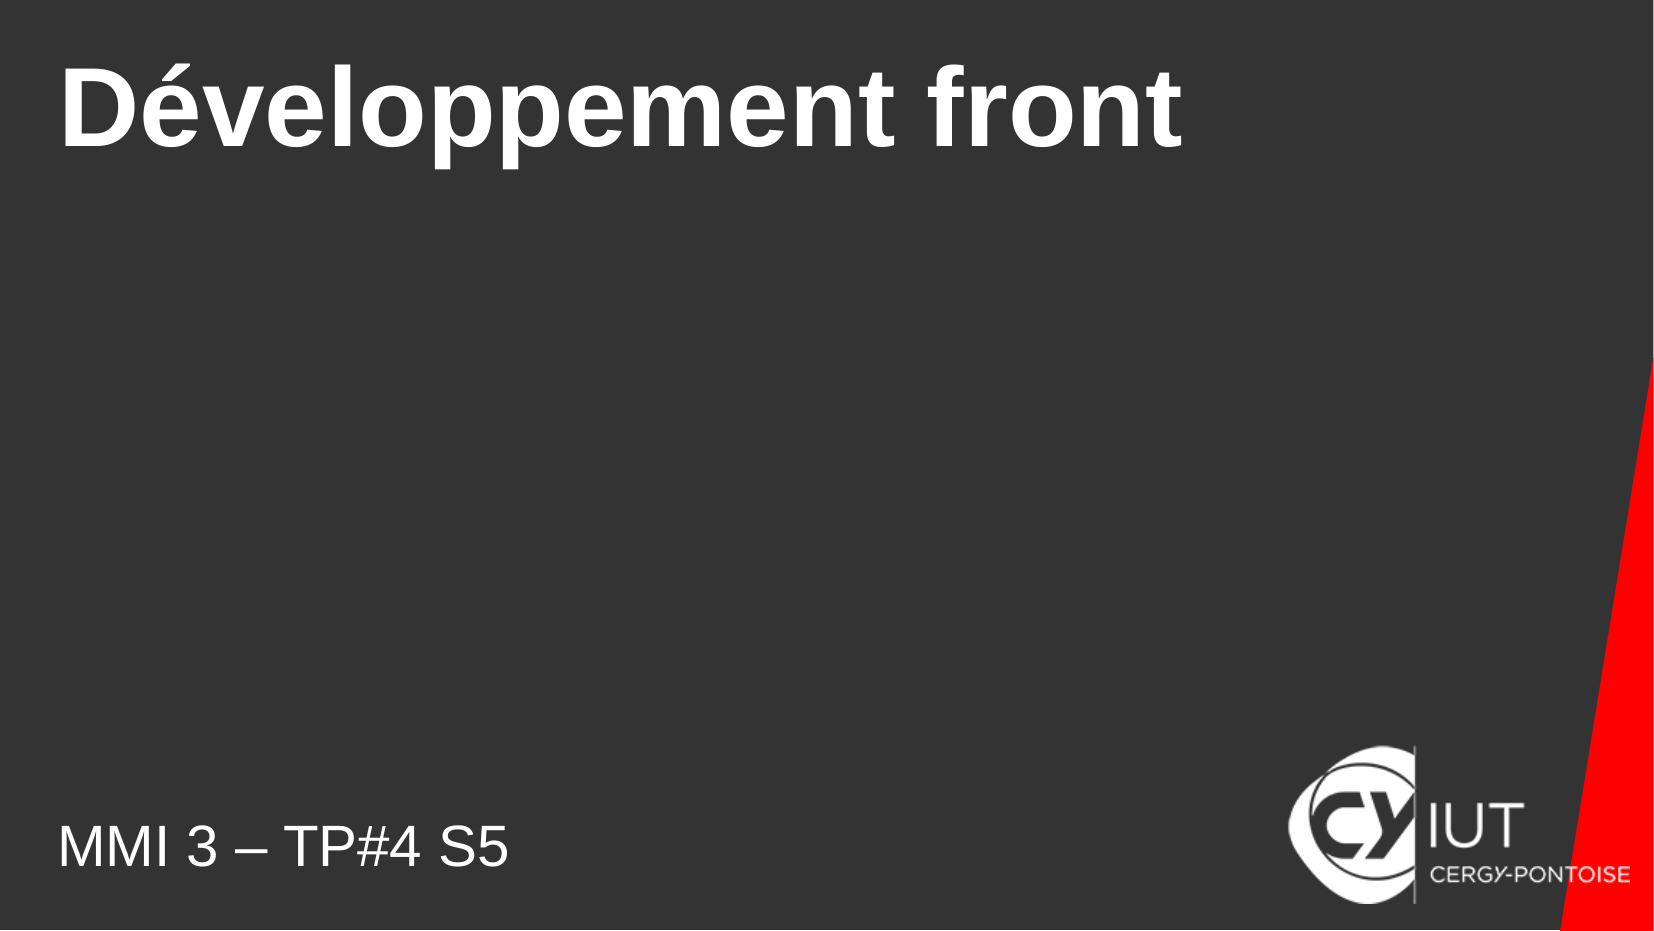

Développement front
MMI 3 – TP#4 S5